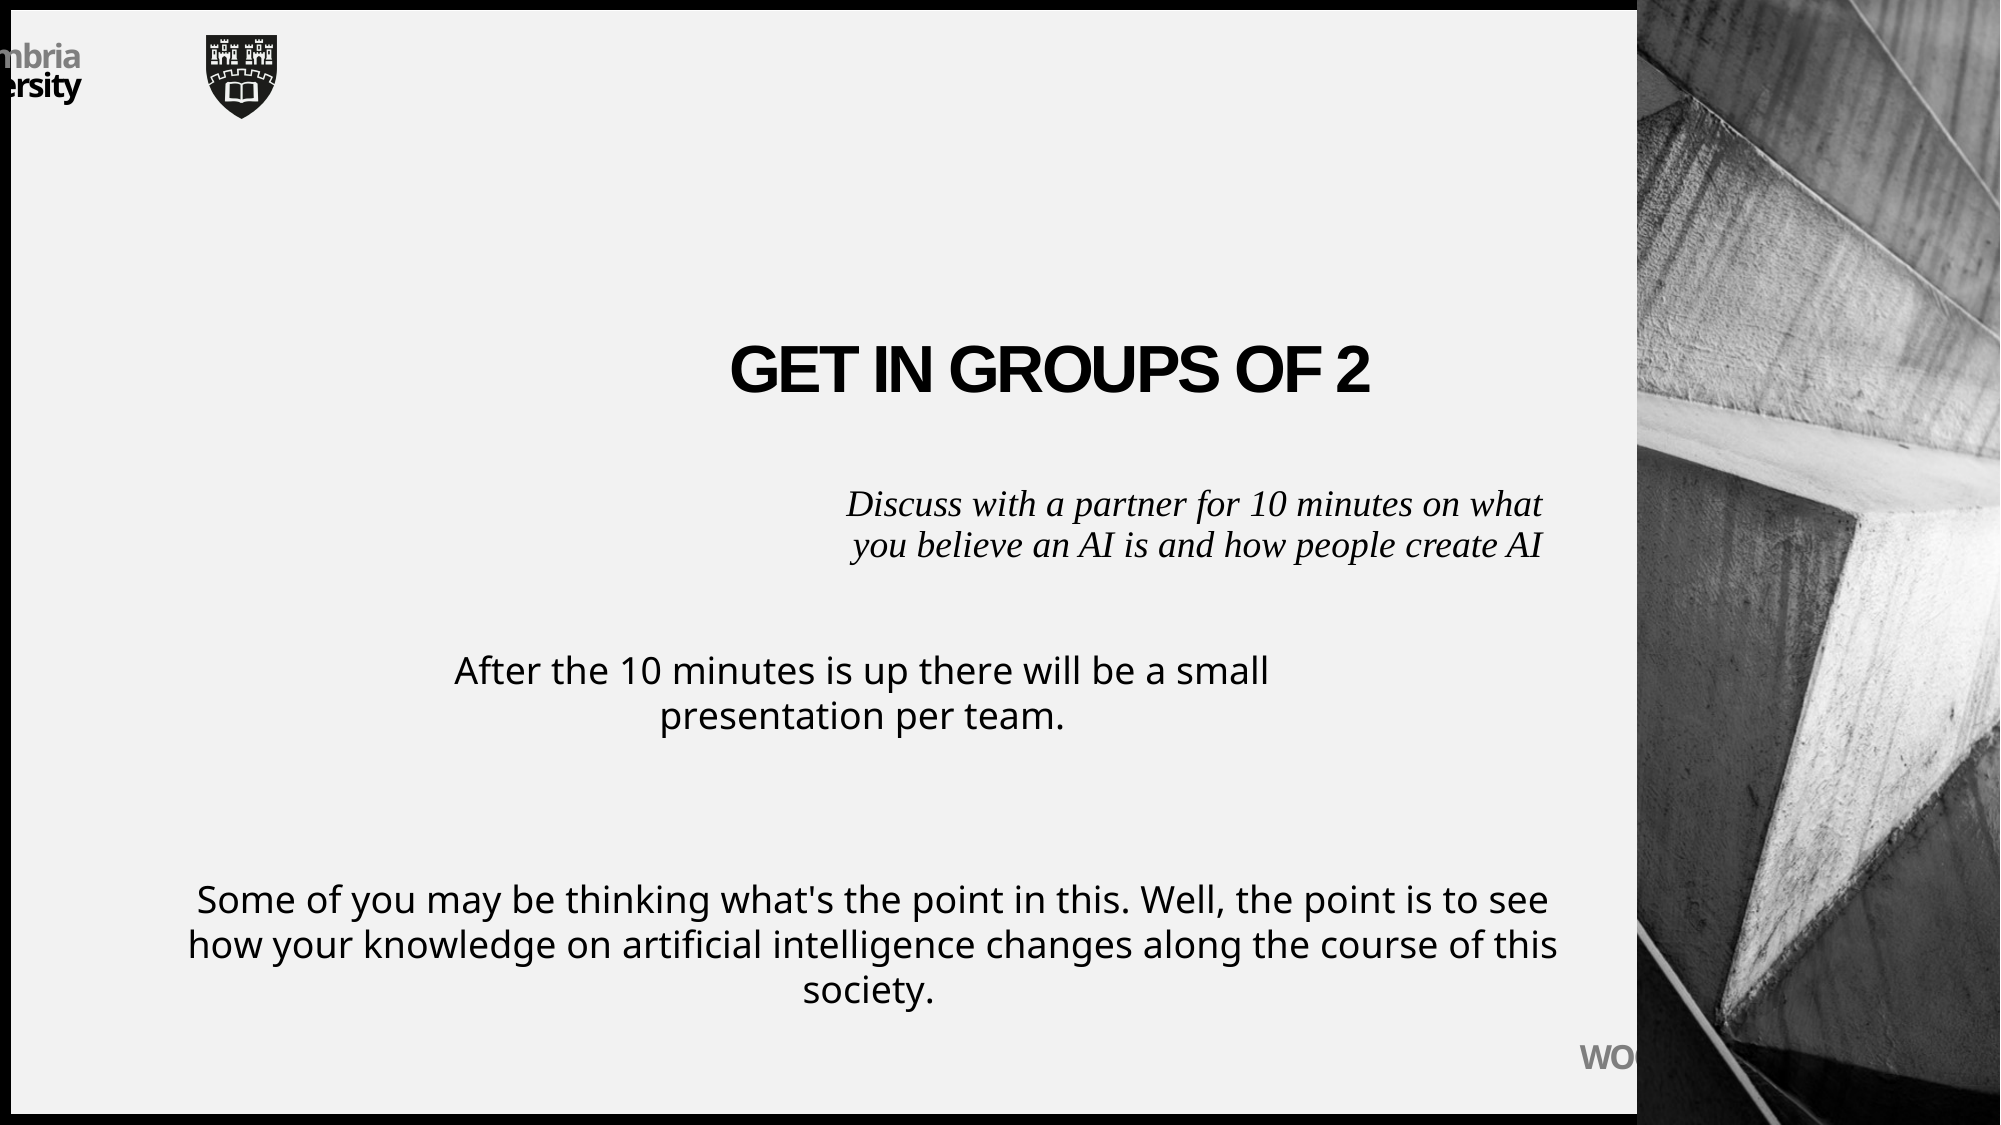

Northumbria
University
# GET IN GROUPS OF 2
Discuss with a partner for 10 minutes on what you believe an AI is and how people create AI
After the 10 minutes is up there will be a small presentation per team.
Some of you may be thinking what's the point in this. Well, the point is to see how your knowledge on artificial intelligence changes along the course of this society.